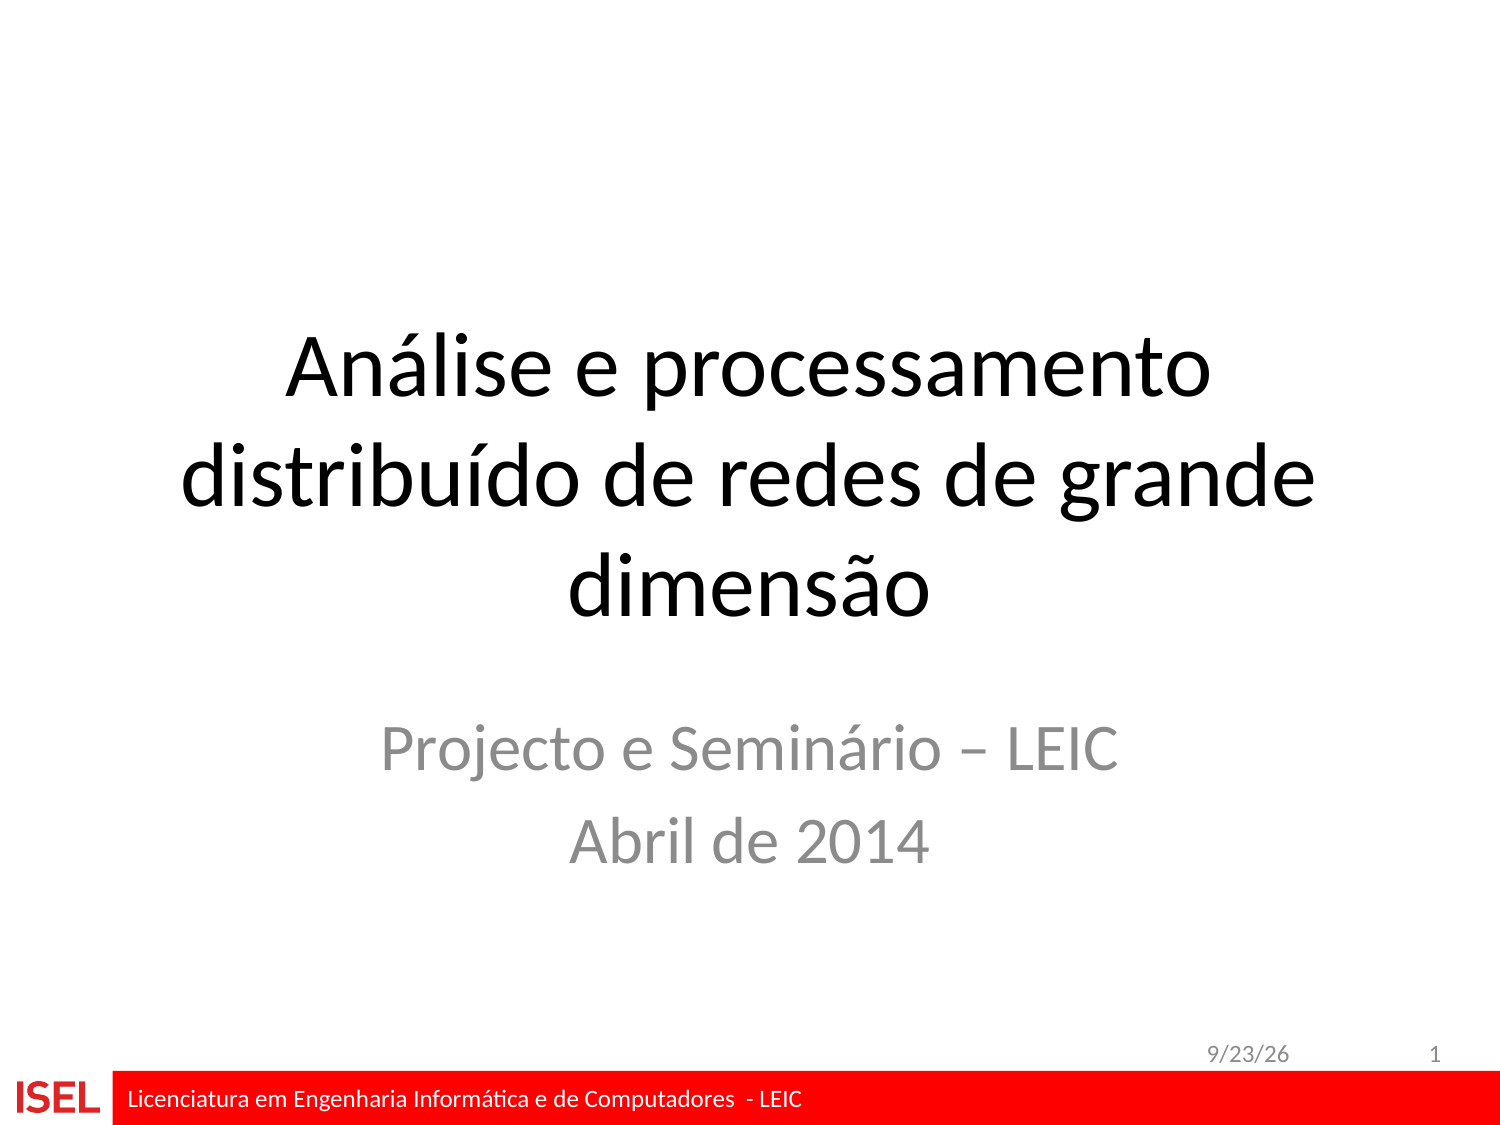

# Análise e processamento distribuído de redes de grande dimensão
Projecto e Seminário – LEIC
Abril de 2014
Licenciatura em Engenharia Informática e de Computadores - LEIC